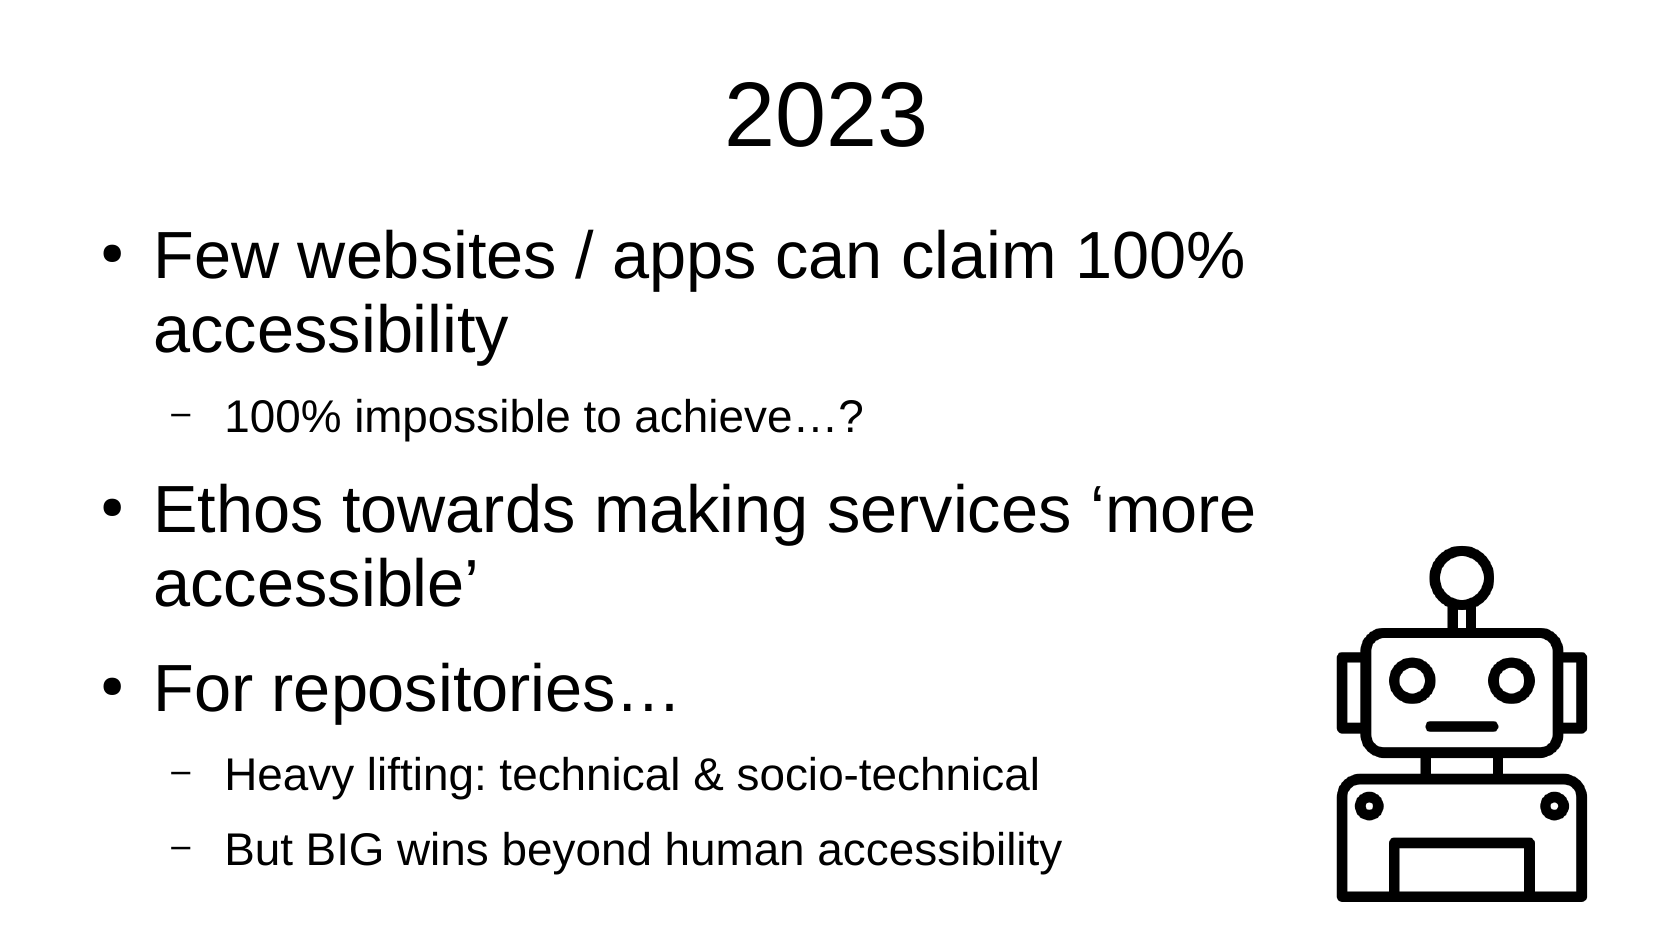

# 2023
Few websites / apps can claim 100% accessibility
100% impossible to achieve…?
Ethos towards making services ‘more accessible’
For repositories…
Heavy lifting: technical & socio-technical
But BIG wins beyond human accessibility